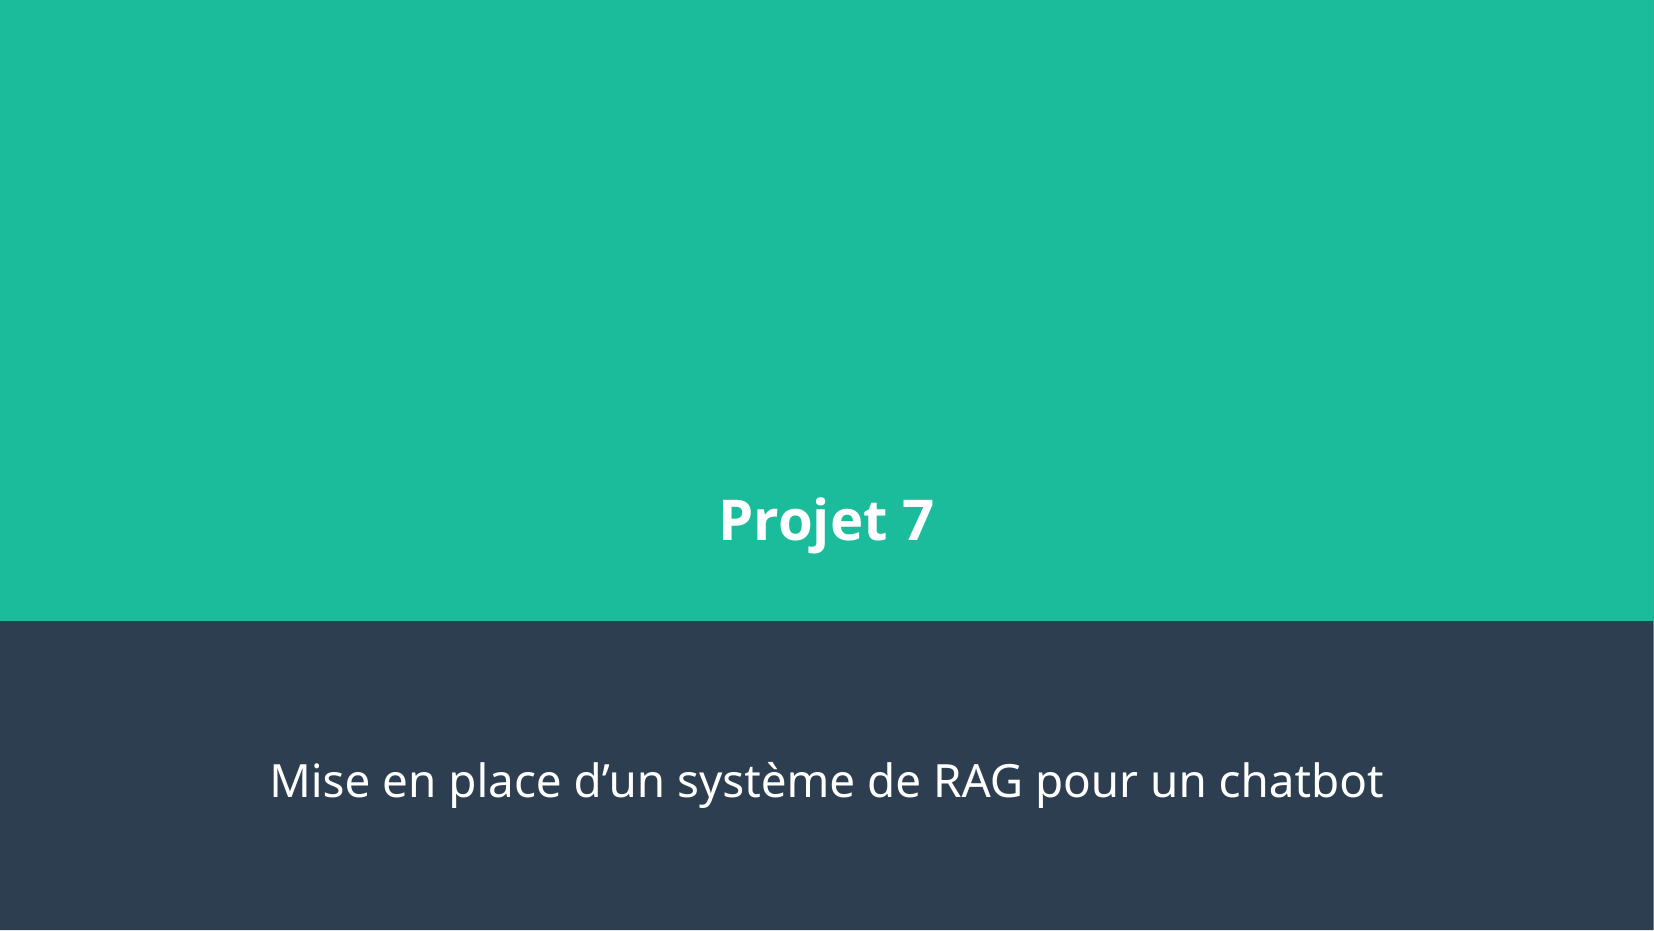

# Projet 7
Mise en place d’un système de RAG pour un chatbot